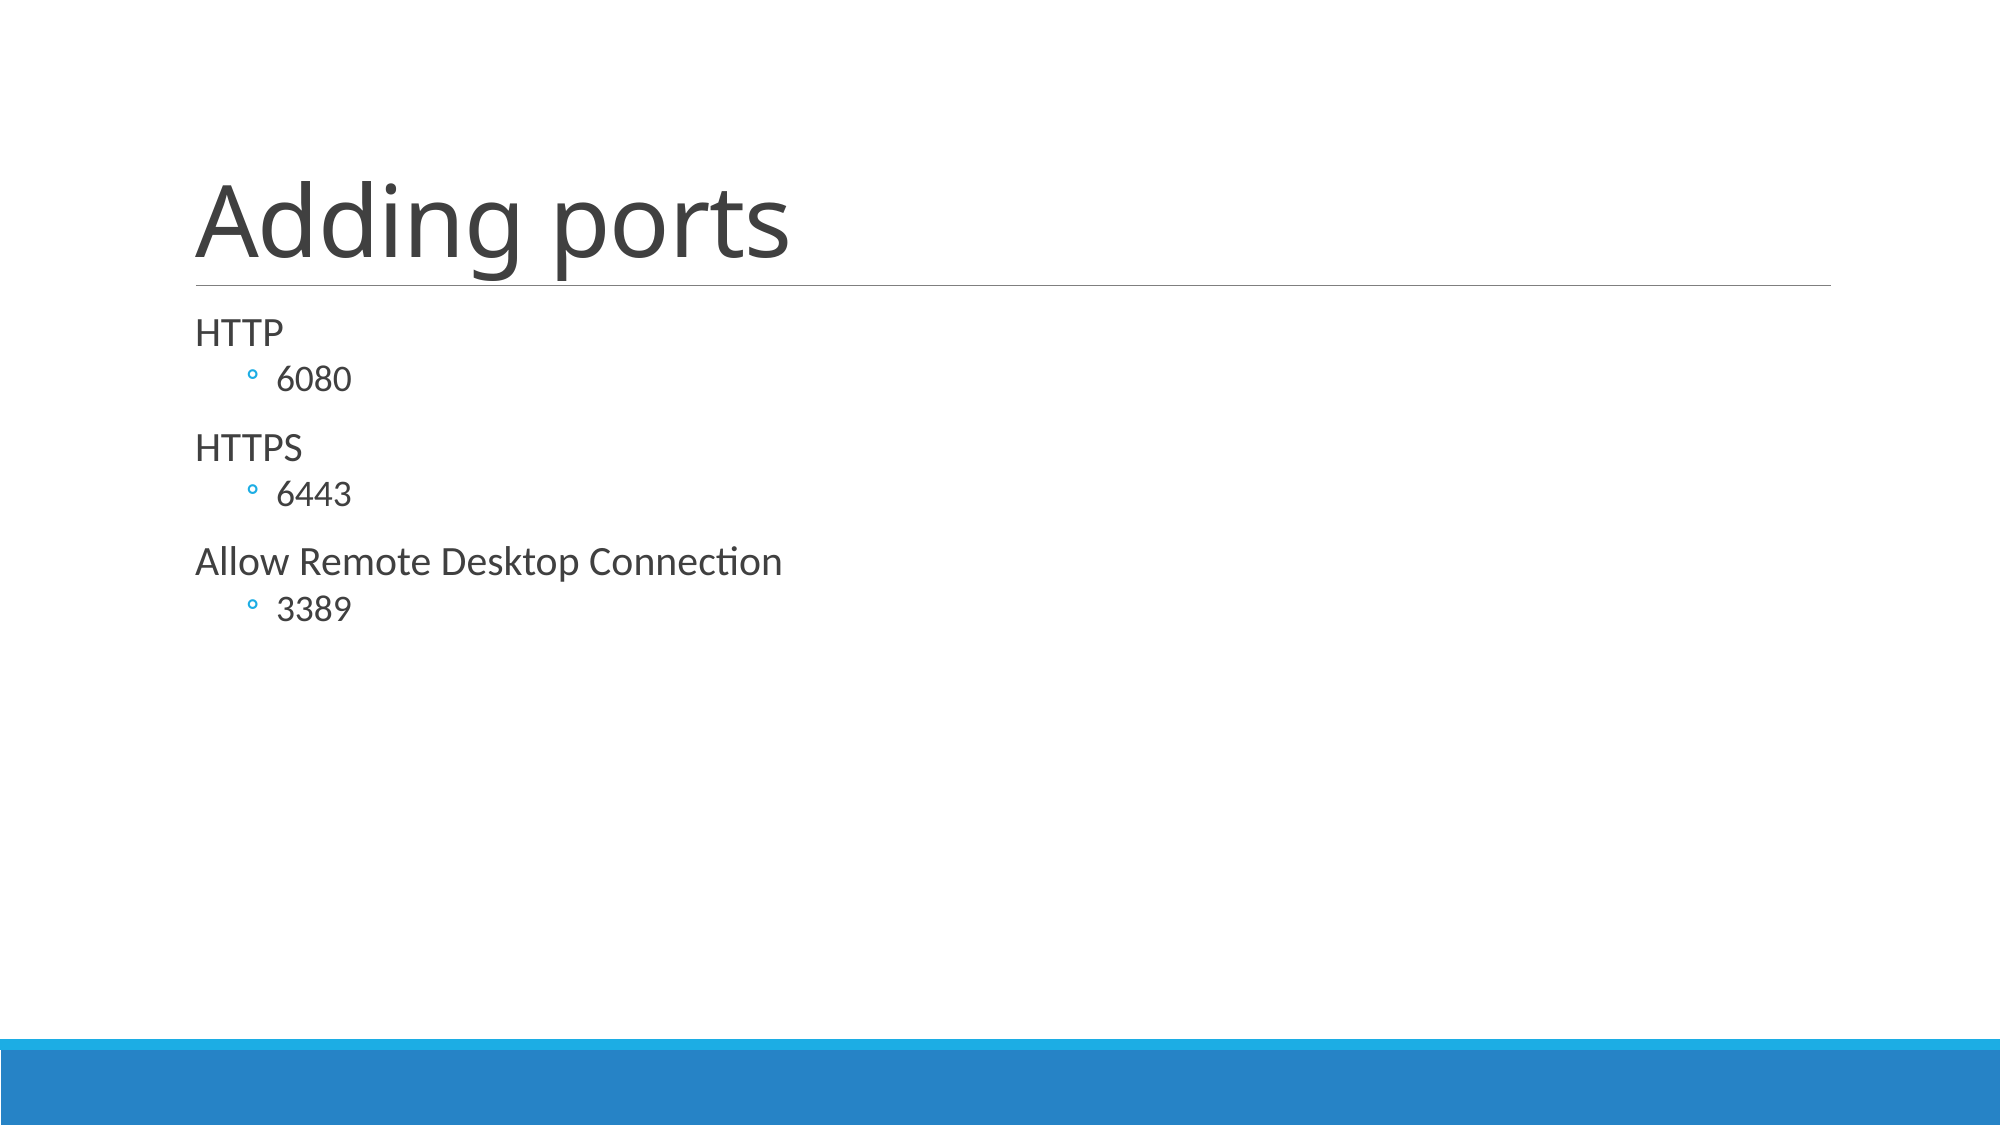

# Adding ports
HTTP
6080
HTTPS
6443
Allow Remote Desktop Connection
3389